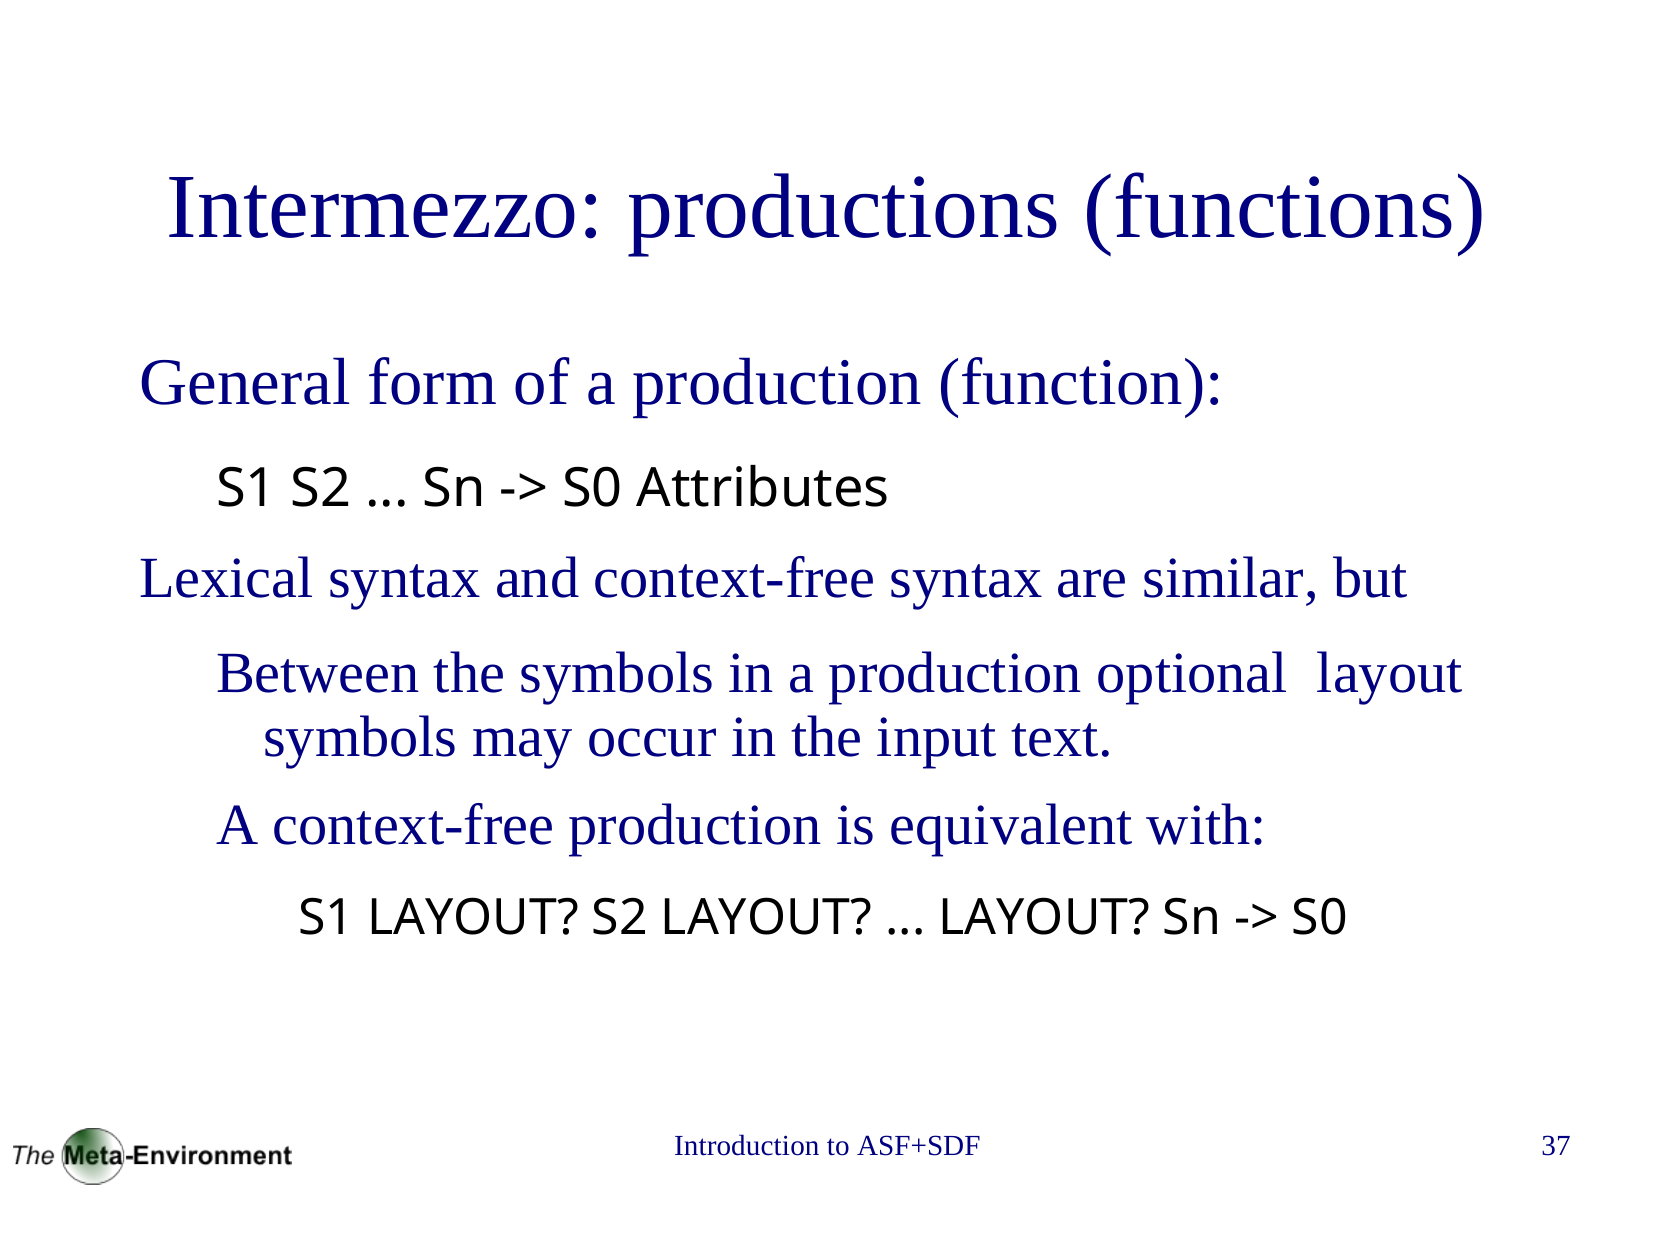

# Intermezzo: productions (functions)
General form of a production (function):
S1 S2 ... Sn -> S0 Attributes
Lexical syntax and context-free syntax are similar, but
Between the symbols in a production optional layout symbols may occur in the input text.
A context-free production is equivalent with:
S1 LAYOUT? S2 LAYOUT? ... LAYOUT? Sn -> S0
37